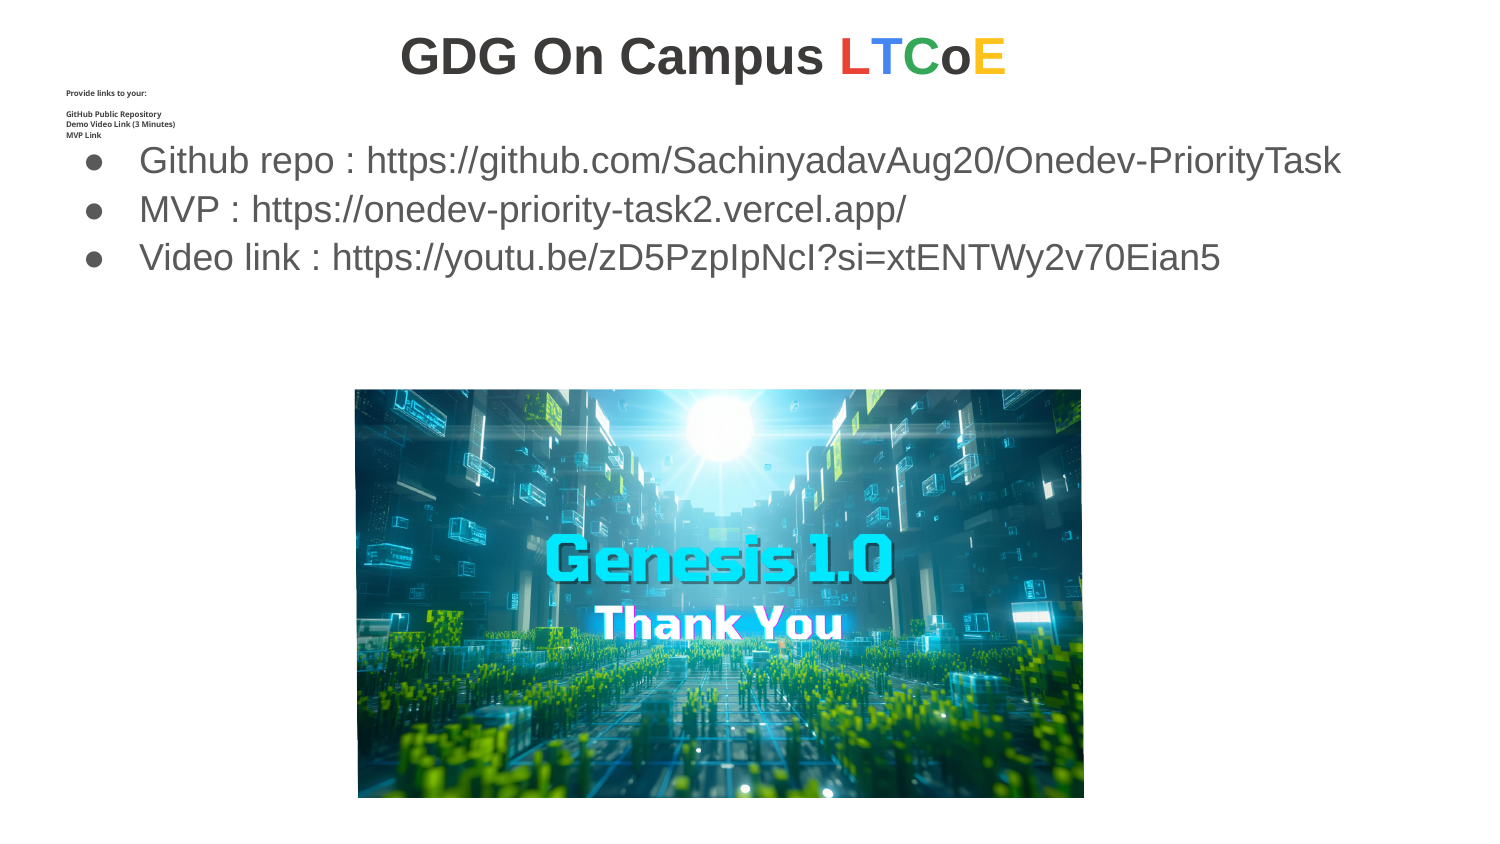

GDG On Campus LTCoE
# Provide links to your: GitHub Public Repository Demo Video Link (3 Minutes) MVP Link
Github repo : https://github.com/SachinyadavAug20/Onedev-PriorityTask
MVP : https://onedev-priority-task2.vercel.app/
Video link : https://youtu.be/zD5PzpIpNcI?si=xtENTWy2v70Eian5